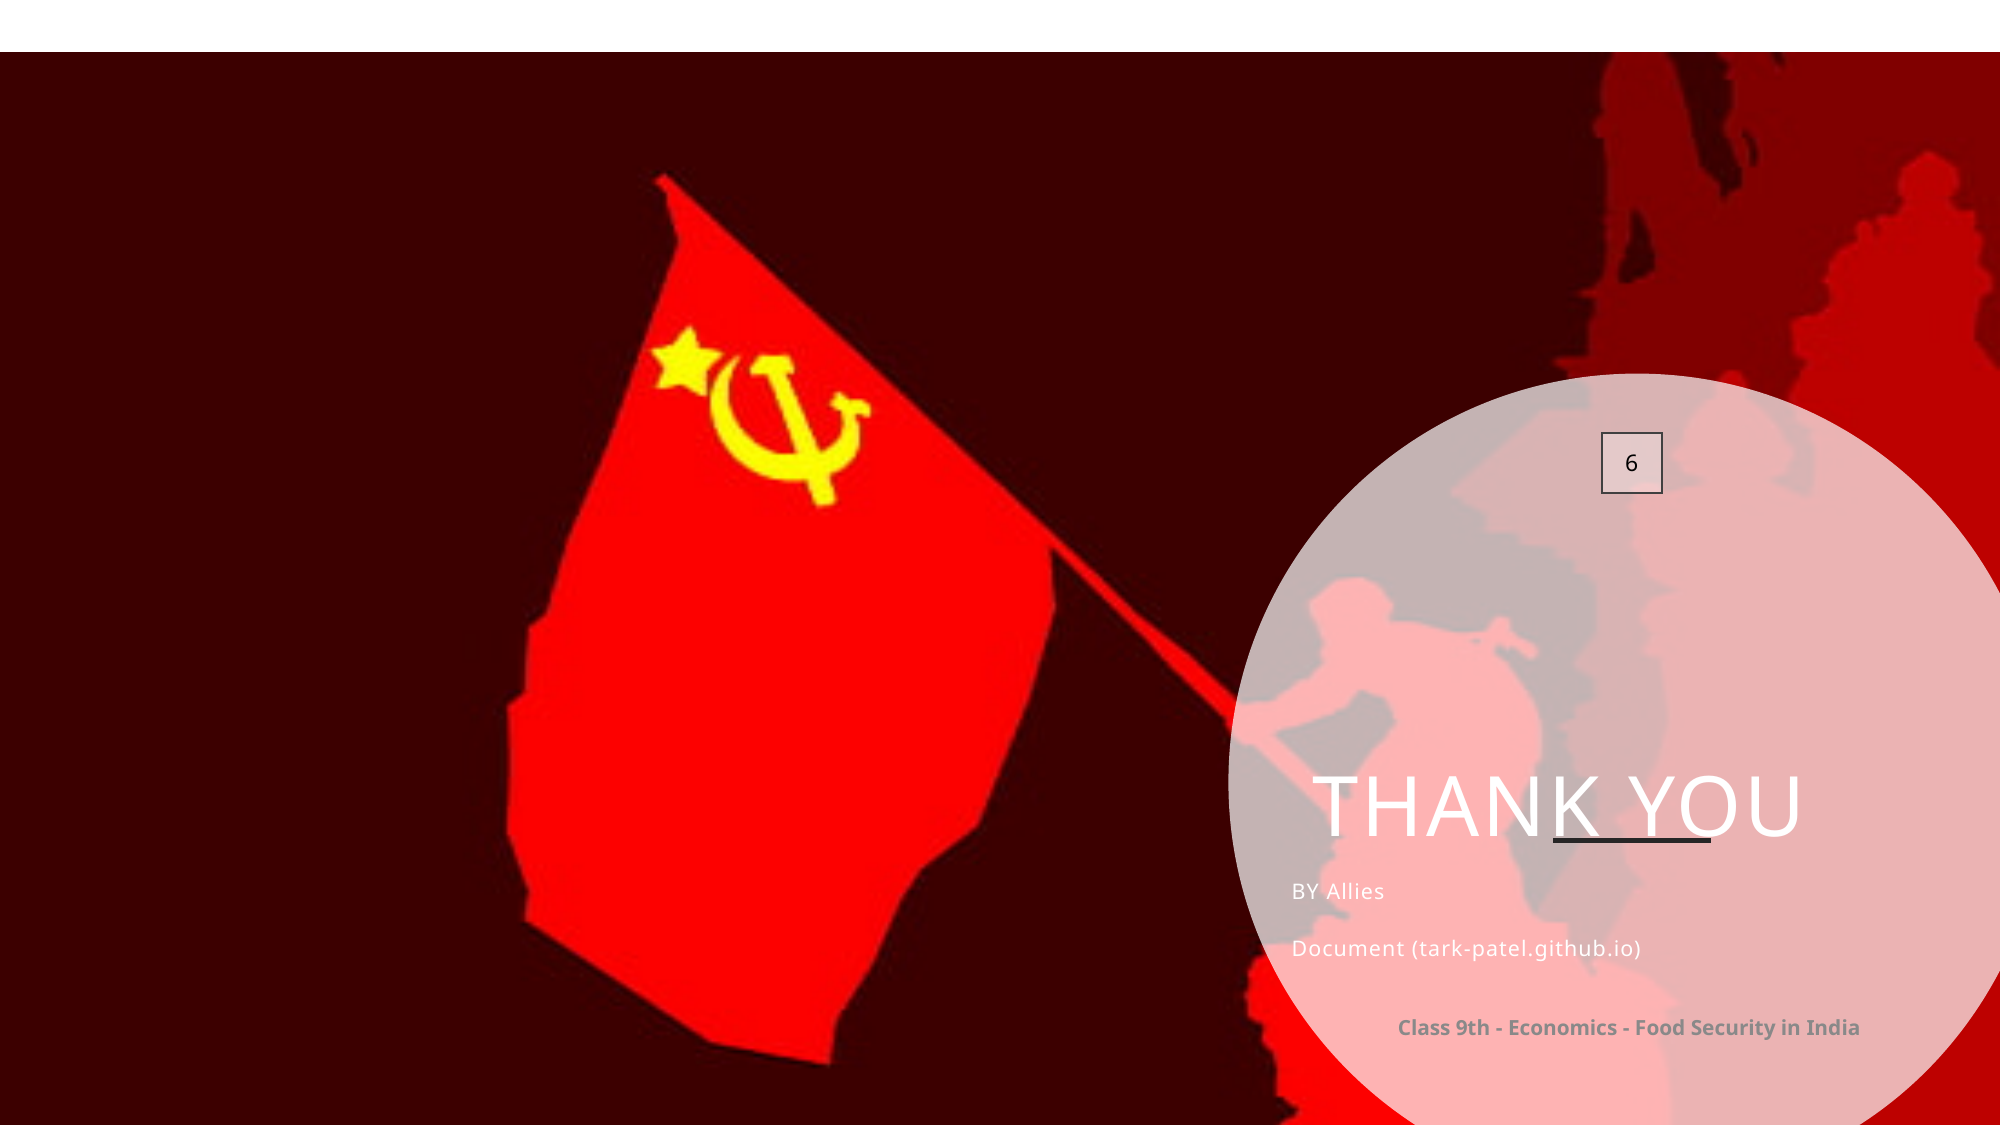

# THANK YOU
BY Allies
Document (tark-patel.github.io)
Class 9th - Economics - Food Security in India